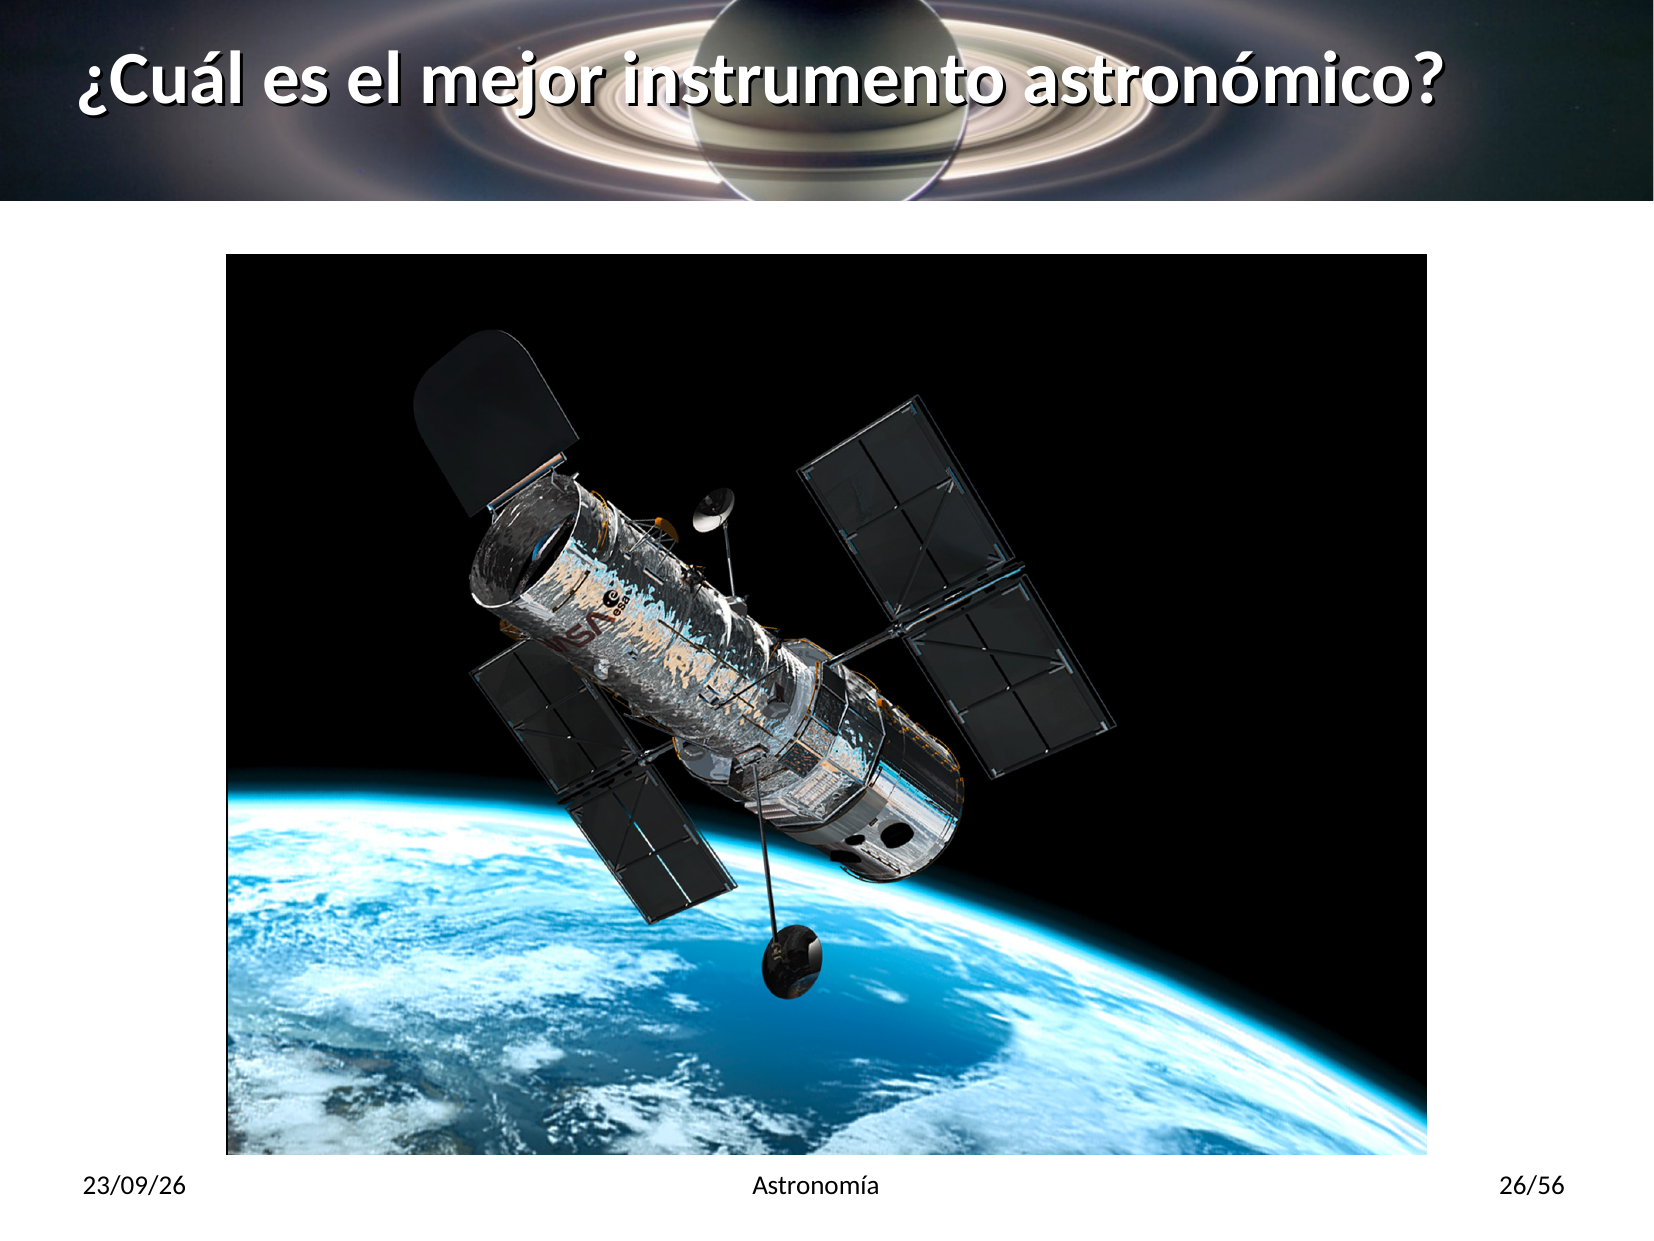

# ¿Cuál es el mejor instrumento astronómico?
Astronomía
26